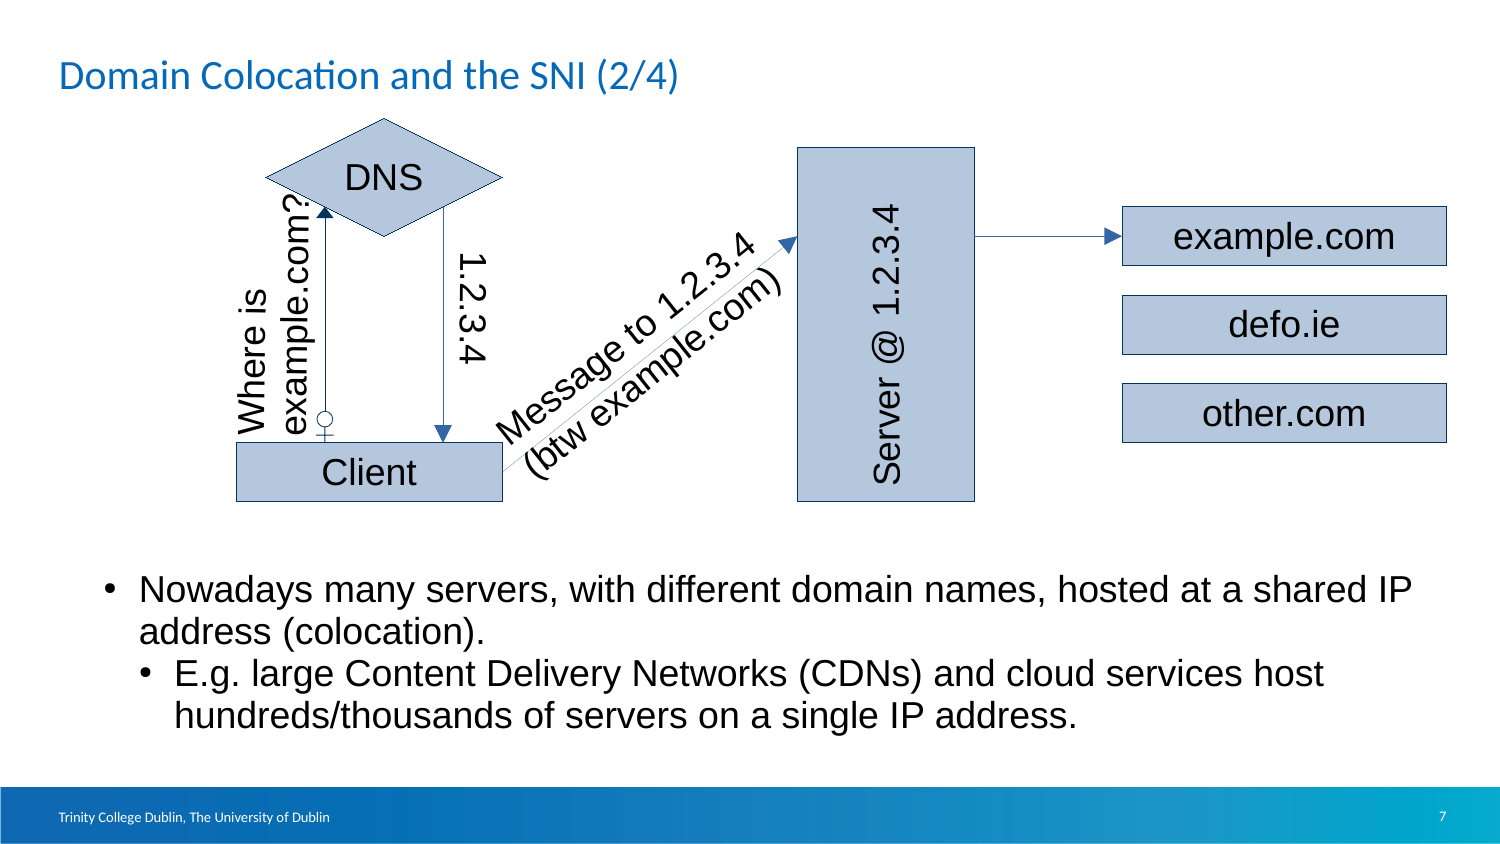

# Domain Colocation and the SNI (2/4)
DNS
example.com
Where is
example.com?
Message to 1.2.3.4
(btw example.com)
1.2.3.4
defo.ie
Server @ 1.2.3.4
other.com
Client
Nowadays many servers, with different domain names, hosted at a shared IP address (colocation).
E.g. large Content Delivery Networks (CDNs) and cloud services host hundreds/thousands of servers on a single IP address.